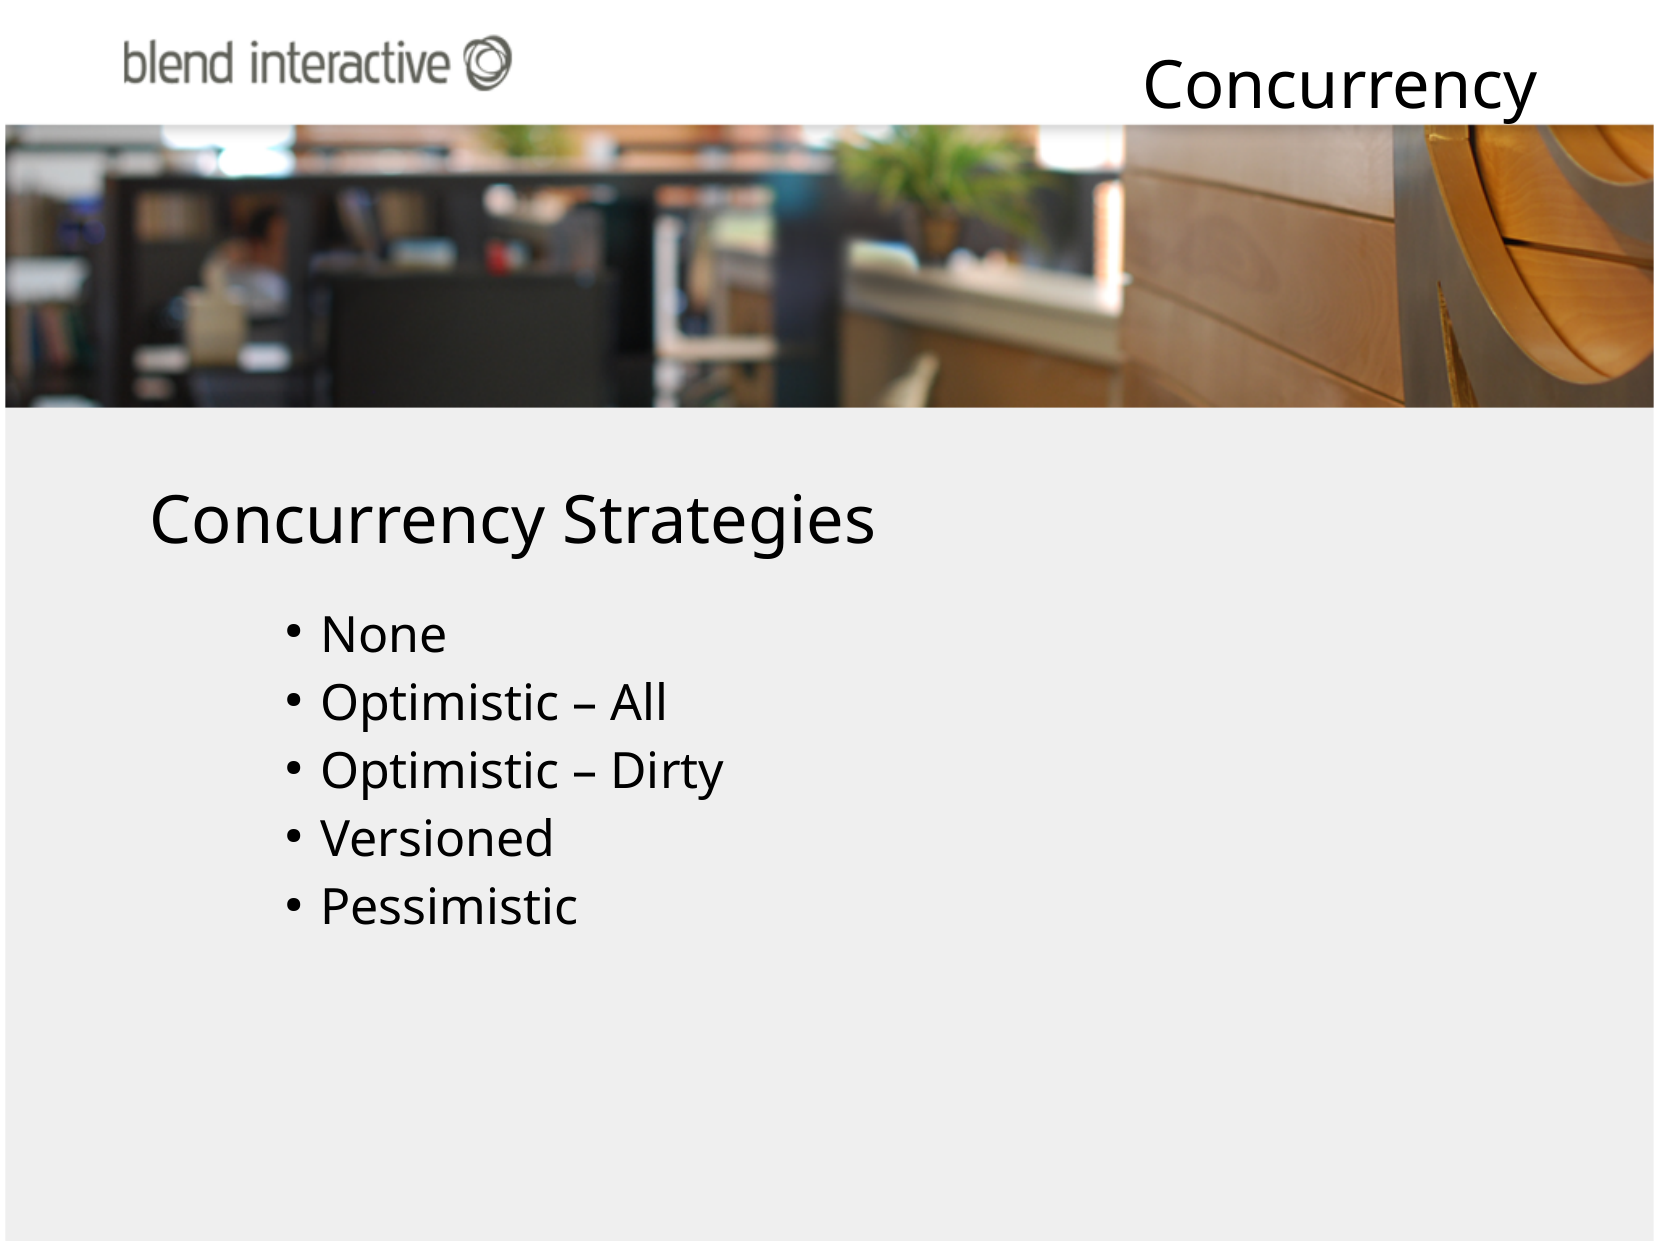

Concurrency
Concurrency Strategies
None
Optimistic – All
Optimistic – Dirty
Versioned
Pessimistic